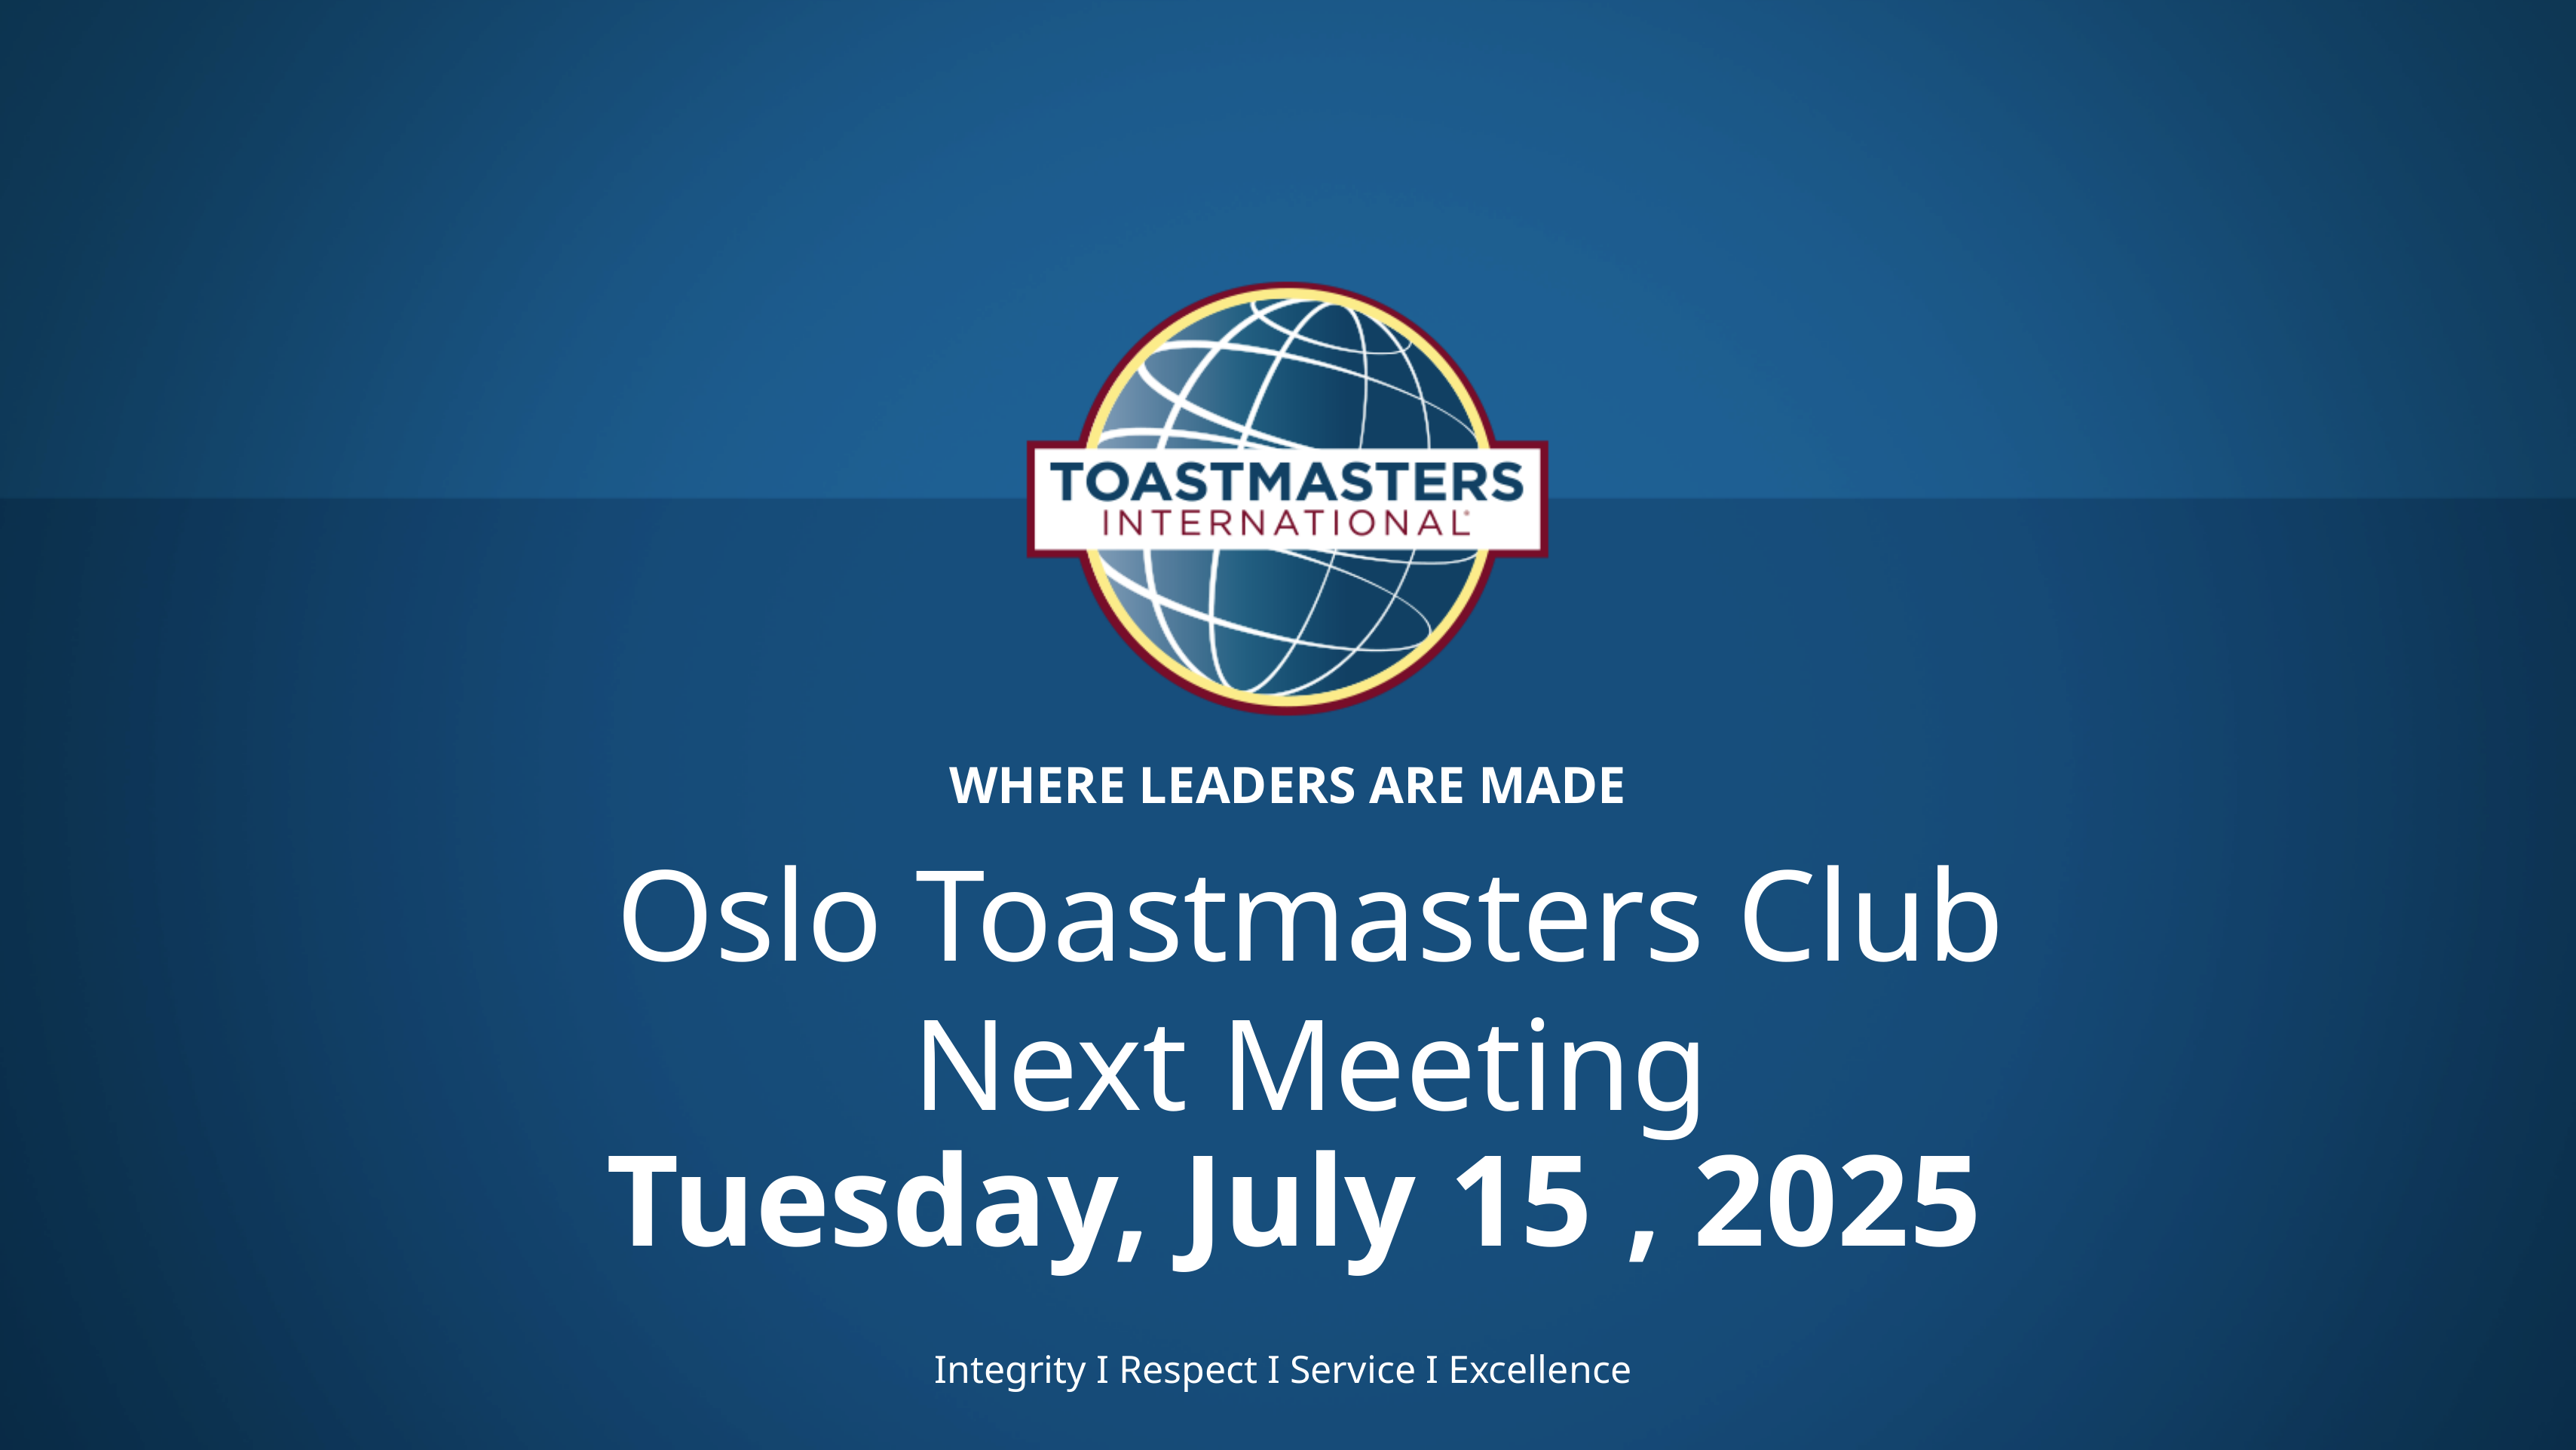

# Oslo Toastmasters Club
Next Meeting
Tuesday, July 15 , 2025